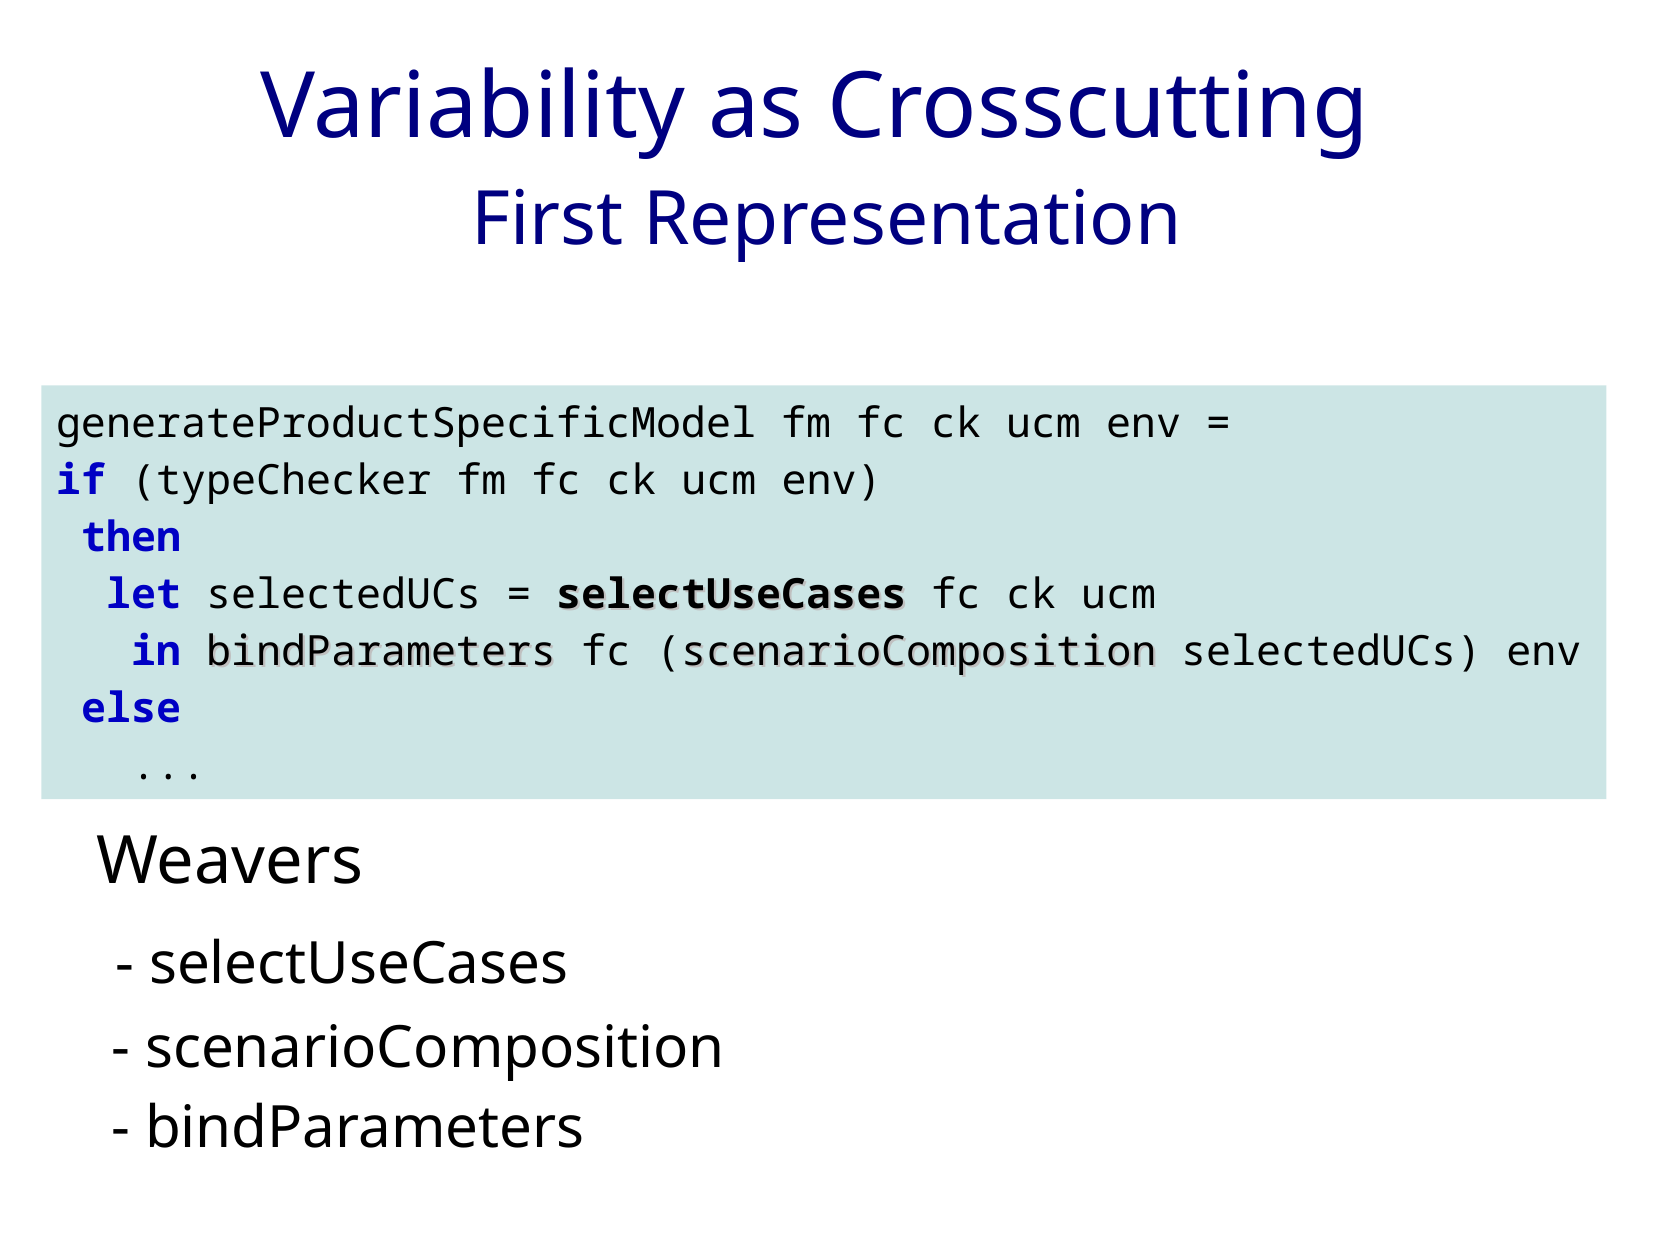

# Variability as Crosscutting First Representation
generateProductSpecificModel fm fc ck ucm env =
if (typeChecker fm fc ck ucm env)
 then
 let selectedUCs = selectUseCases fc ck ucm
 in bindParameters fc (scenarioComposition selectedUCs) env
 else
 ...
Weavers
 - selectUseCases
 - scenarioComposition
 - bindParameters